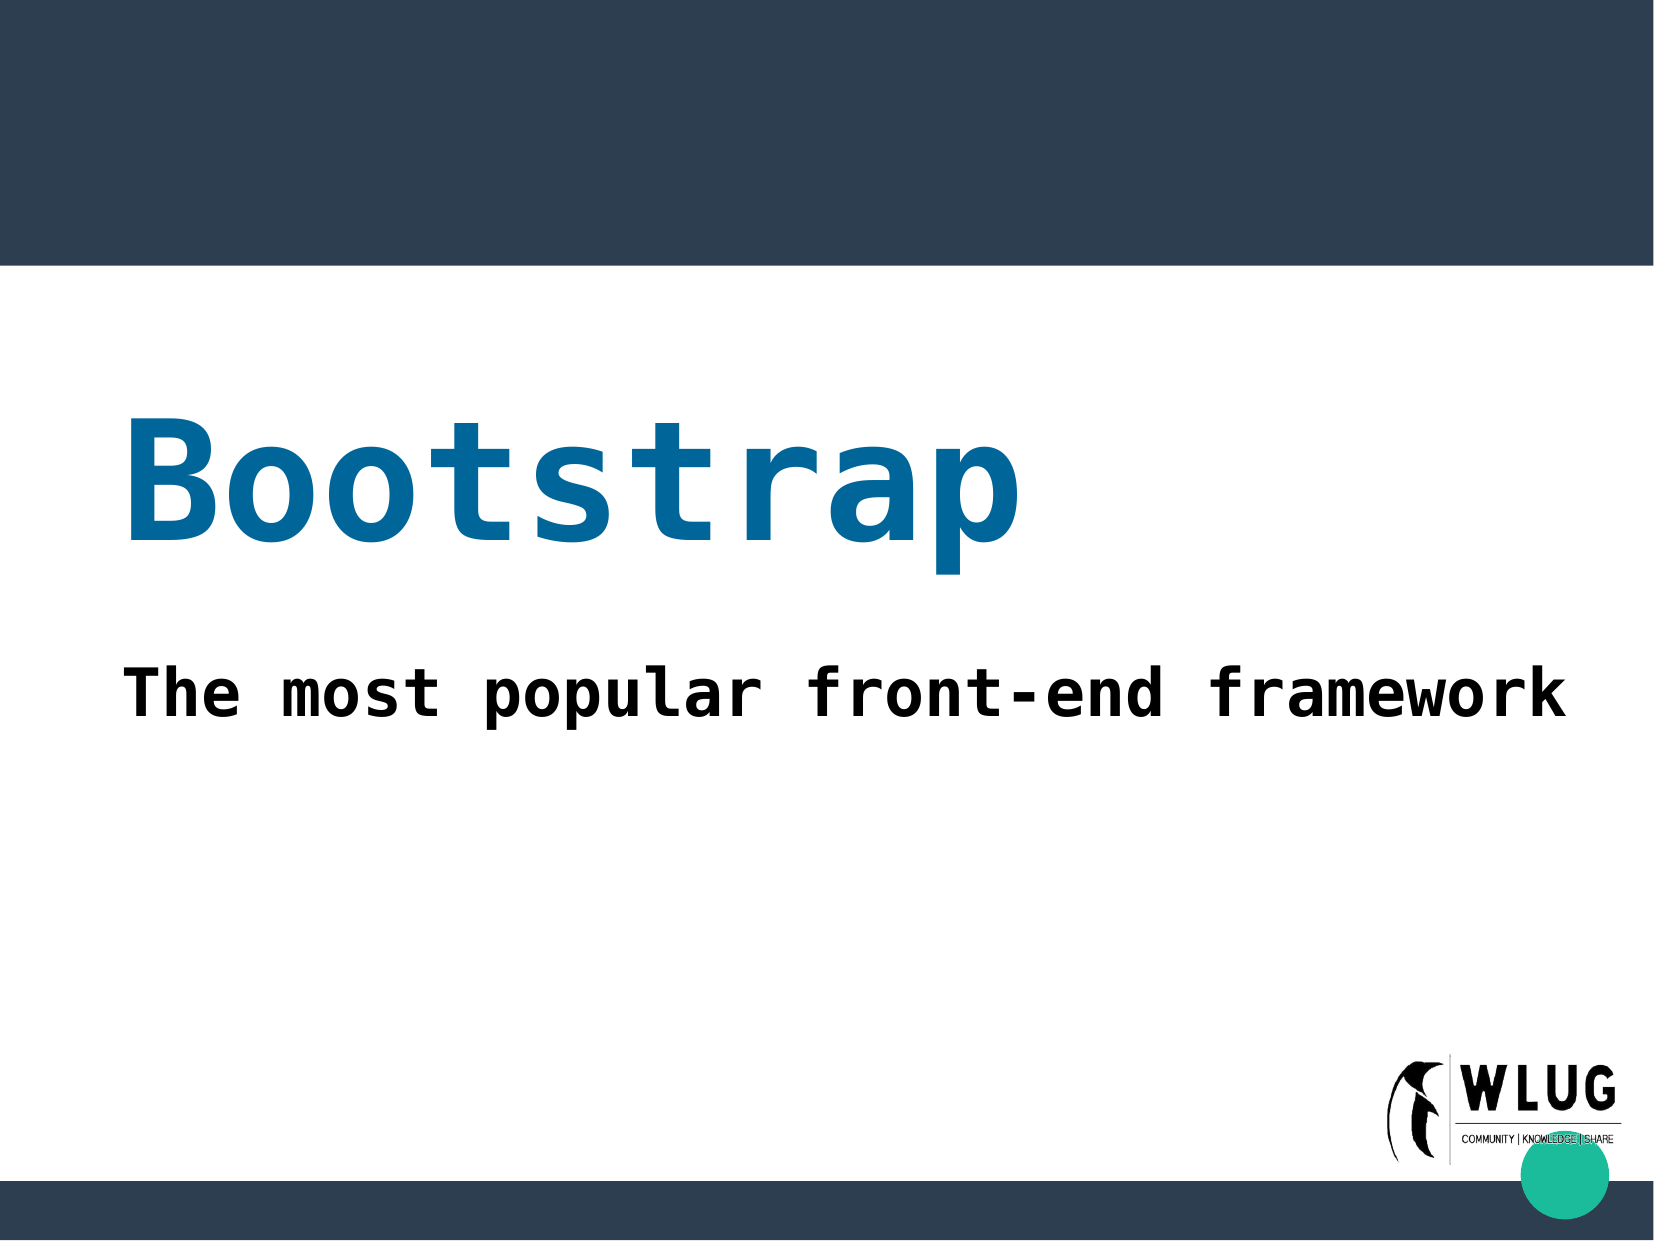

#
Bootstrap
The most popular front-end framework